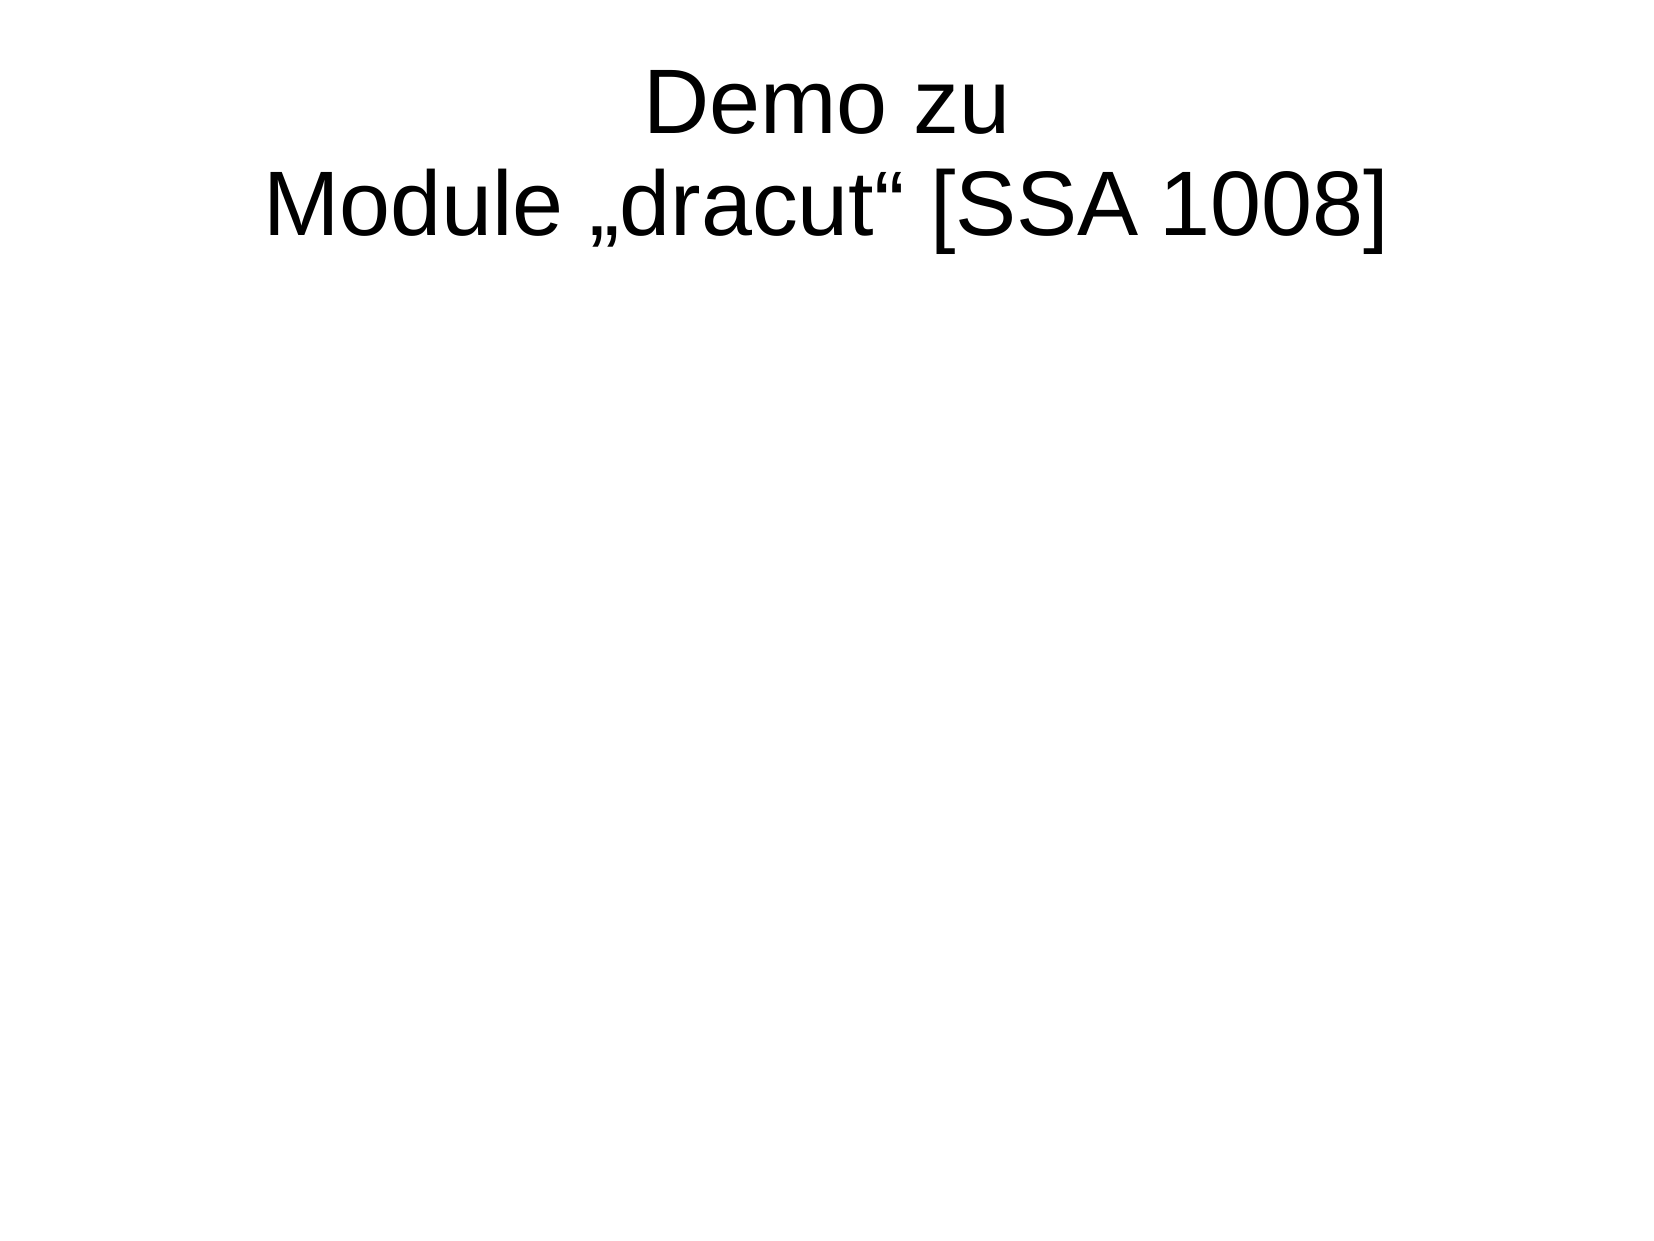

# Demo zu Module „dracut“ [SSA 1008]